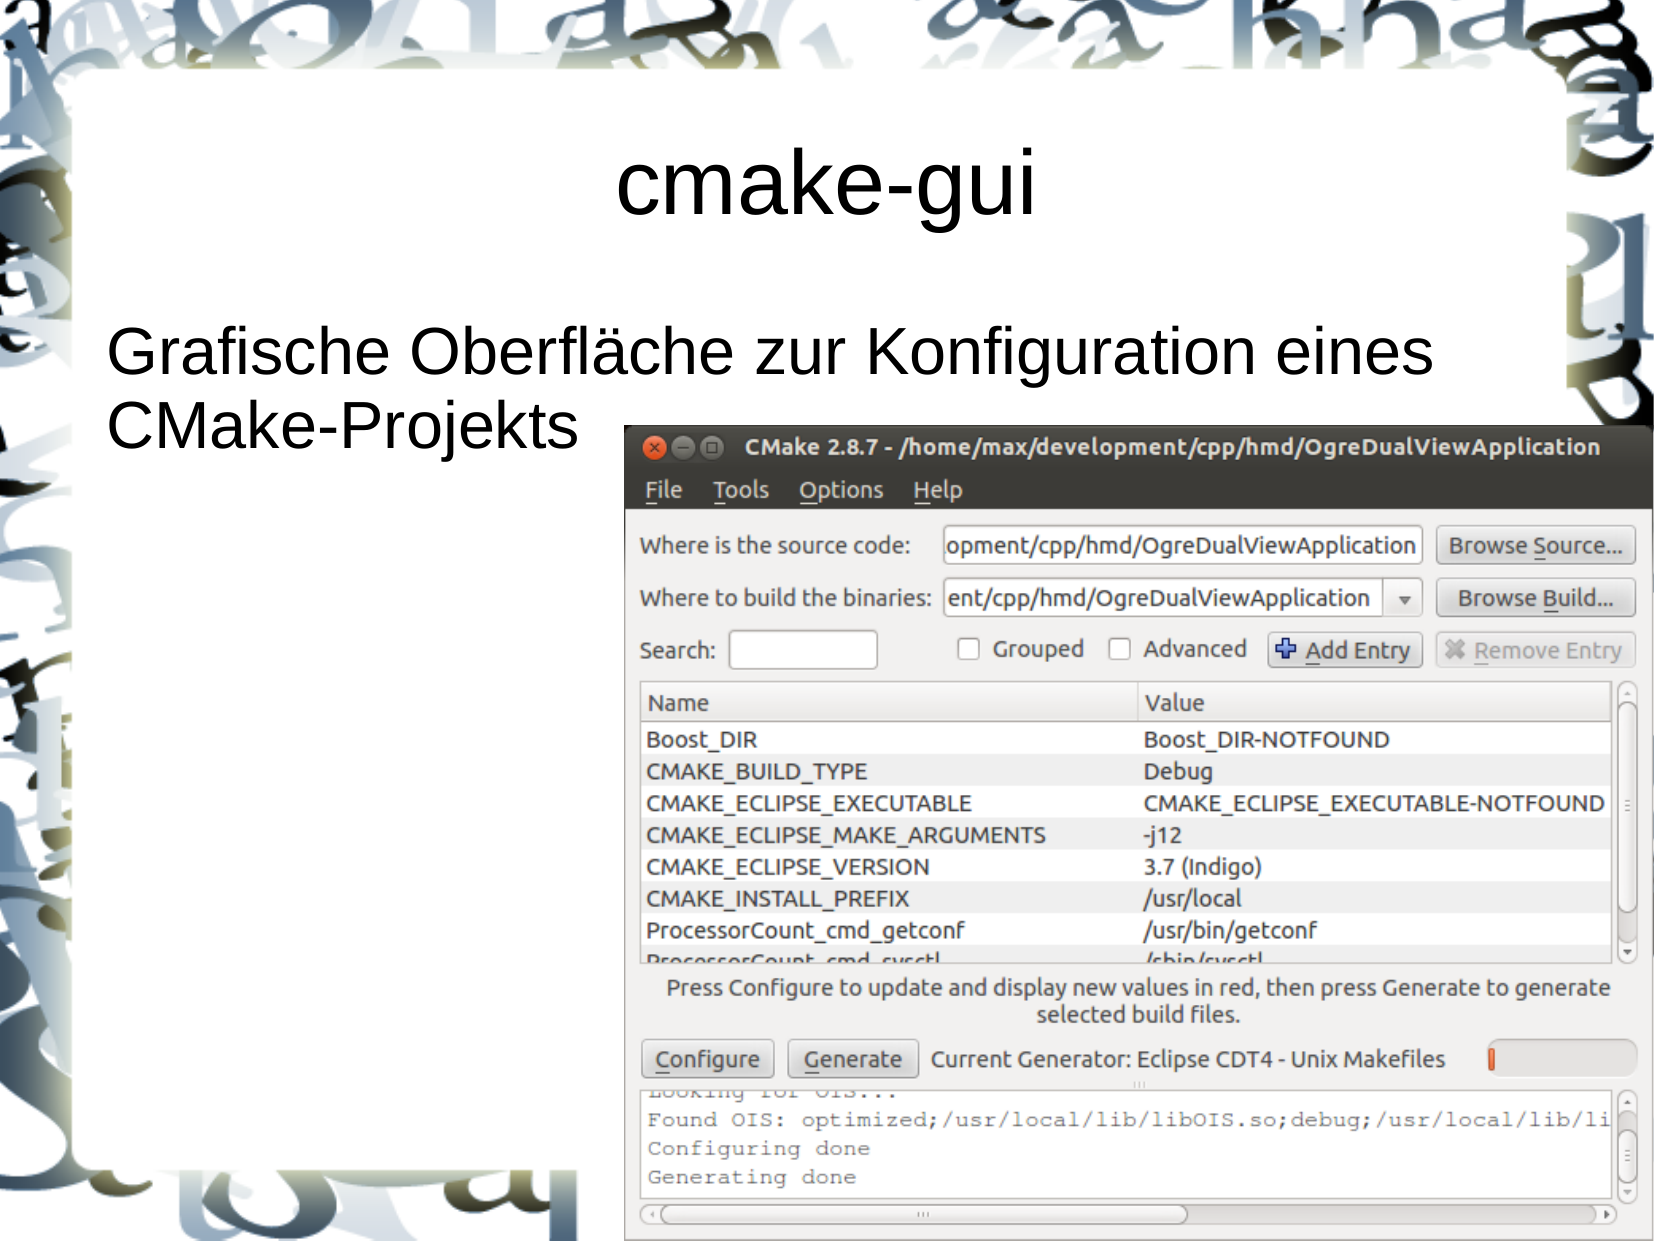

# cmake-gui
Grafische Oberfläche zur Konfiguration eines CMake-Projekts